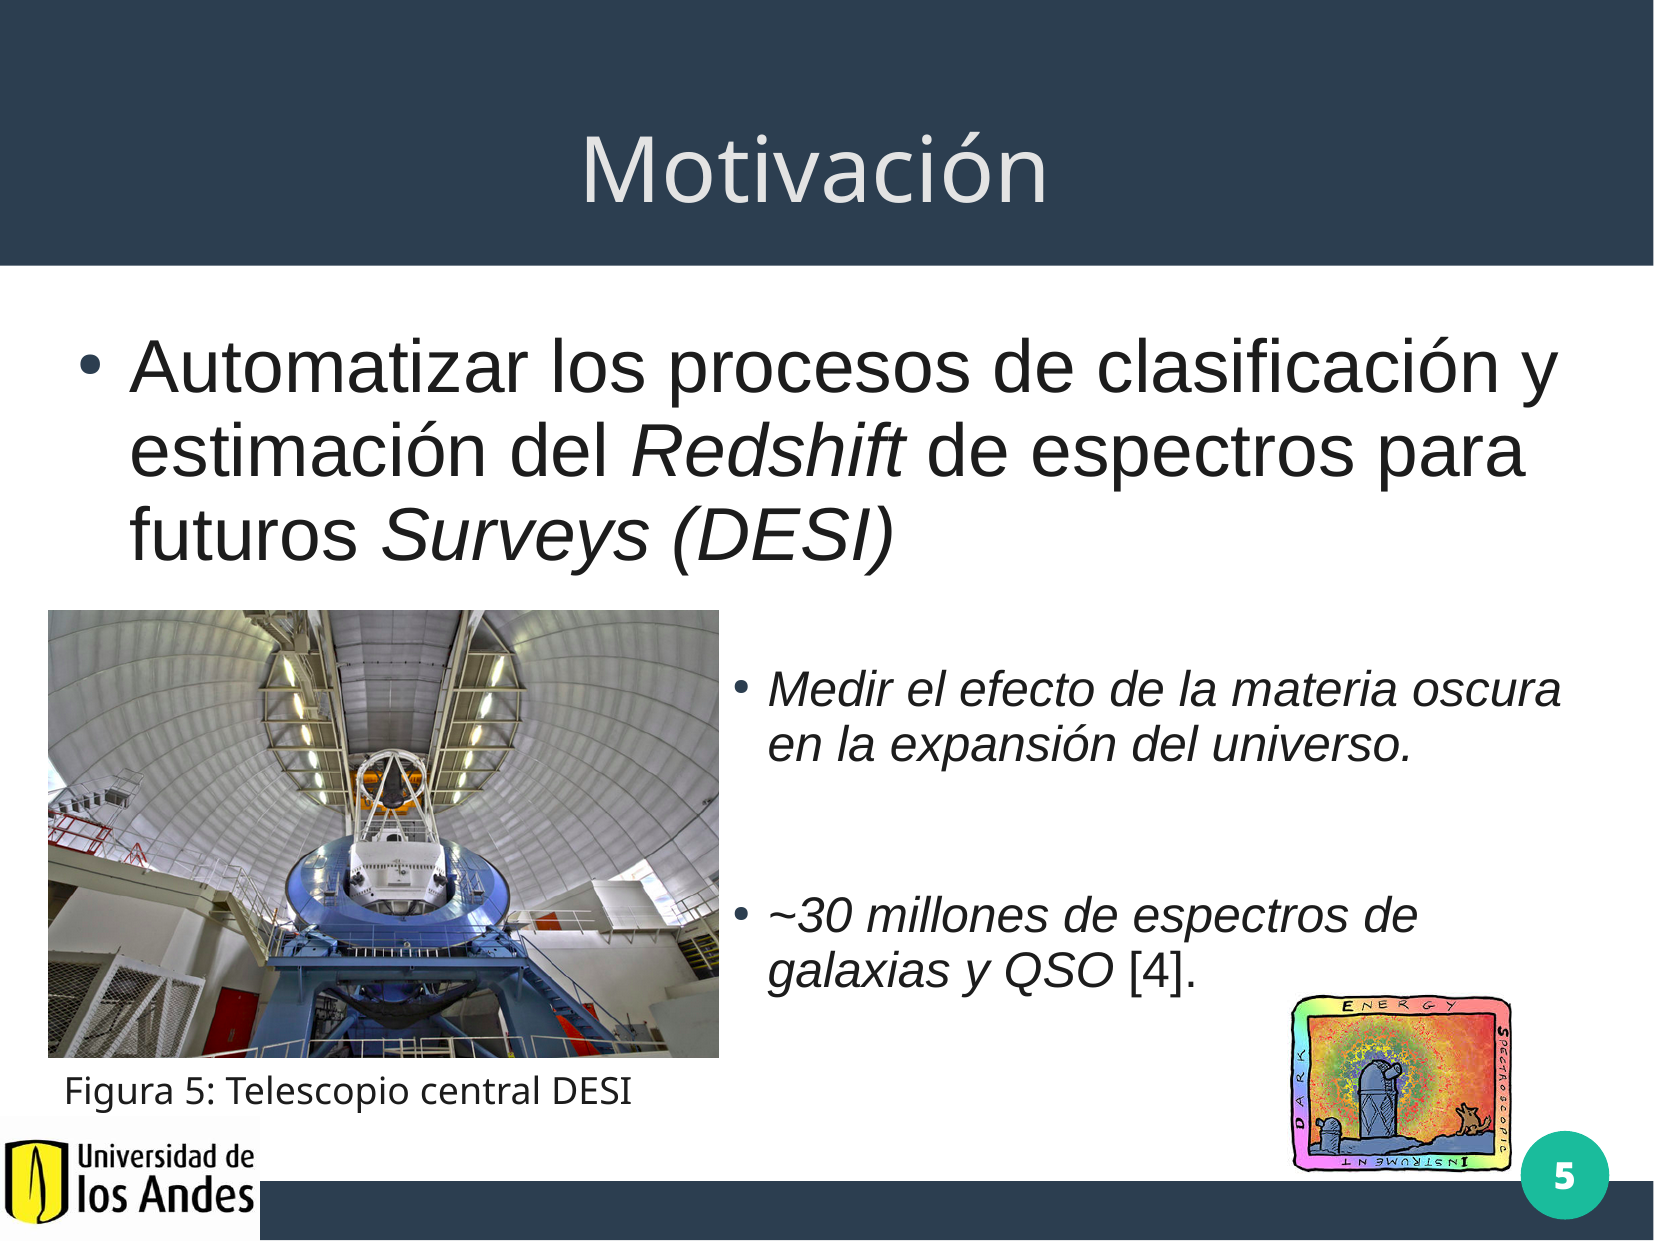

Motivación
# Automatizar los procesos de clasificación y estimación del Redshift de espectros para futuros Surveys (DESI)
Medir el efecto de la materia oscura en la expansión del universo.
~30 millones de espectros de galaxias y QSO [4].
Figura 5: Telescopio central DESI
5